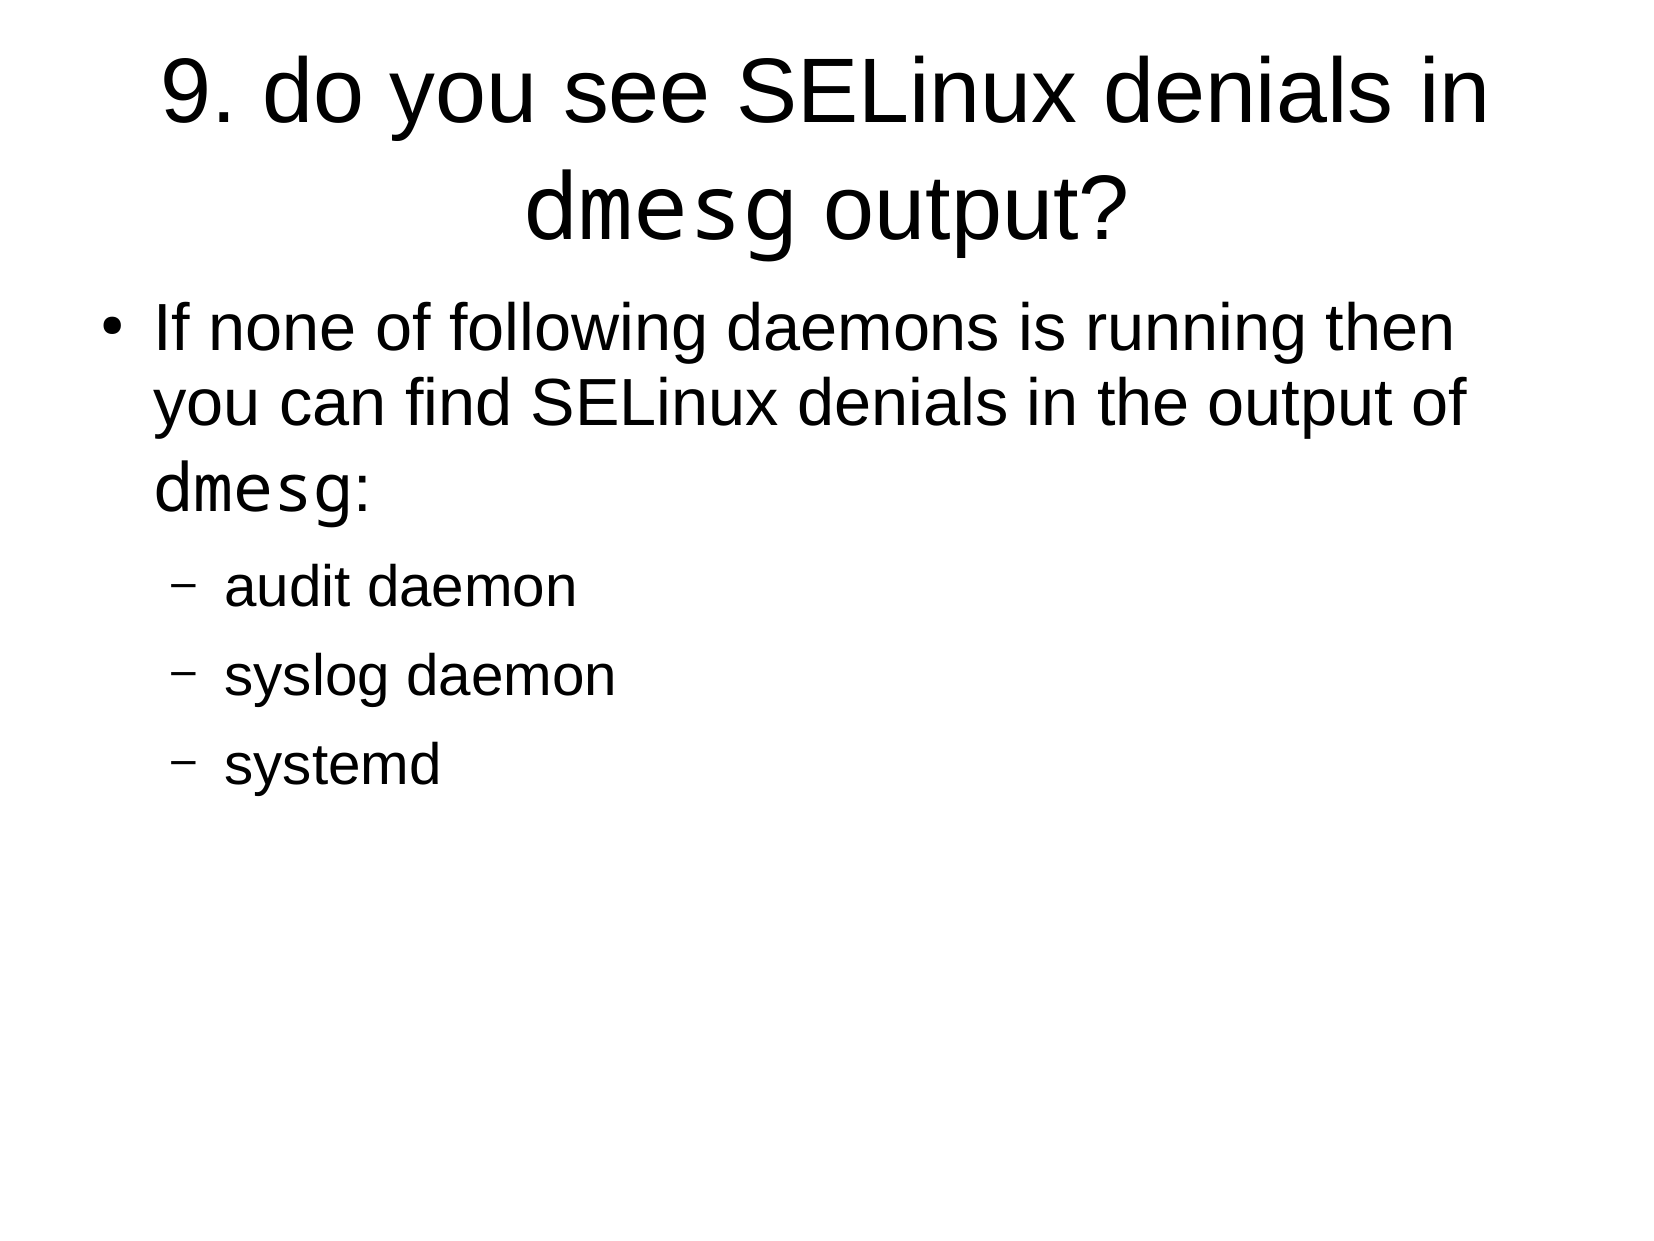

# 9. do you see SELinux denials in dmesg output?
If none of following daemons is running then you can find SELinux denials in the output of dmesg:
audit daemon
syslog daemon
systemd